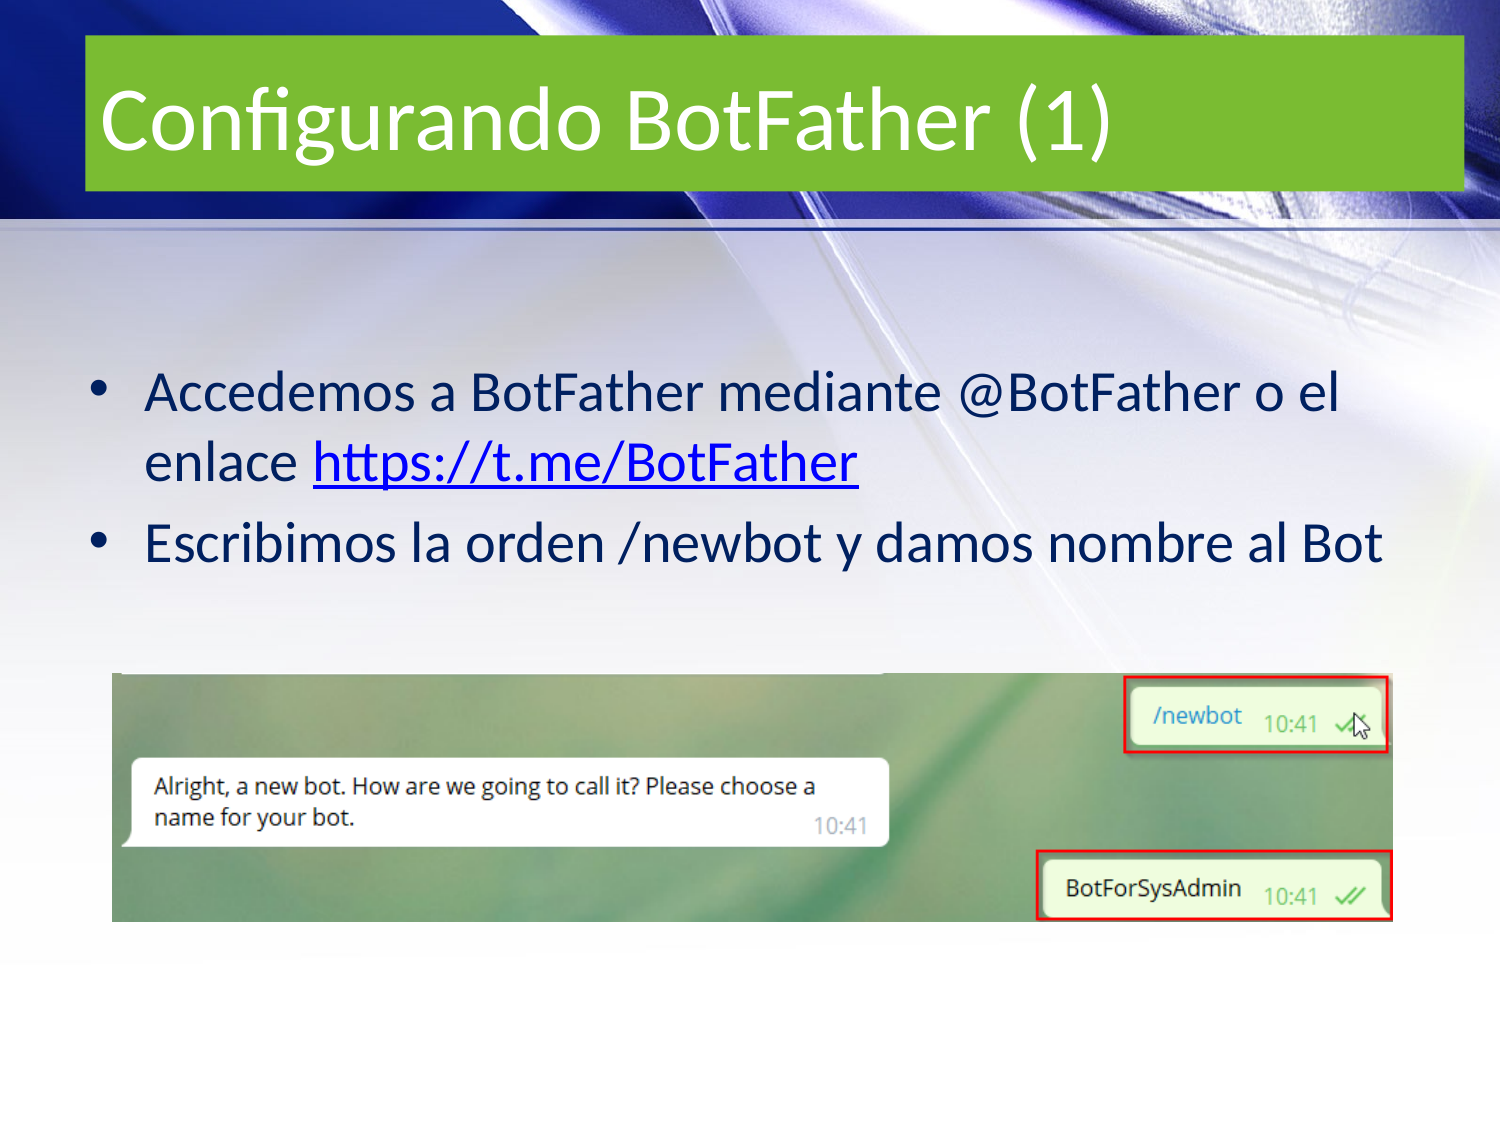

Configurando BotFather (1)
Accedemos a BotFather mediante @BotFather o el enlace https://t.me/BotFather
Escribimos la orden /newbot y damos nombre al Bot